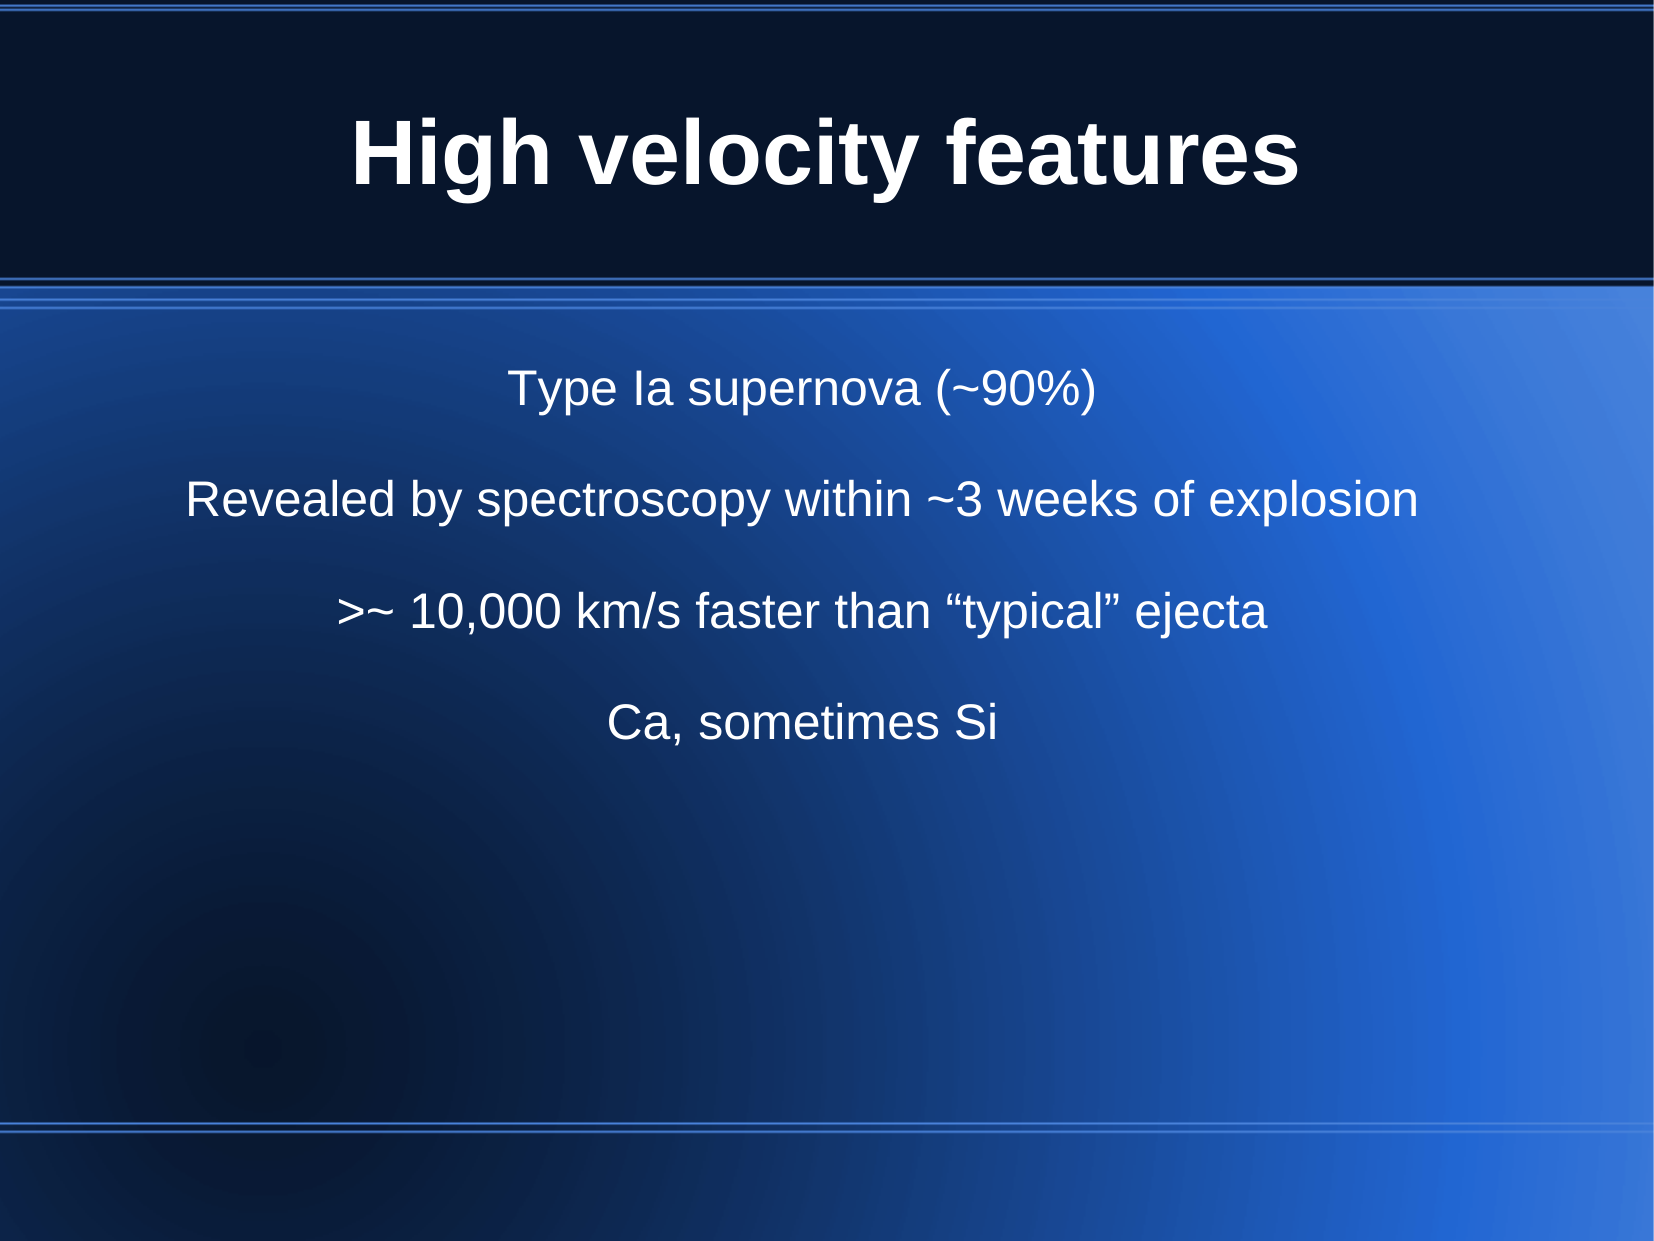

# High velocity features
Type Ia supernova (~90%)
Revealed by spectroscopy within ~3 weeks of explosion
>~ 10,000 km/s faster than “typical” ejecta
Ca, sometimes Si